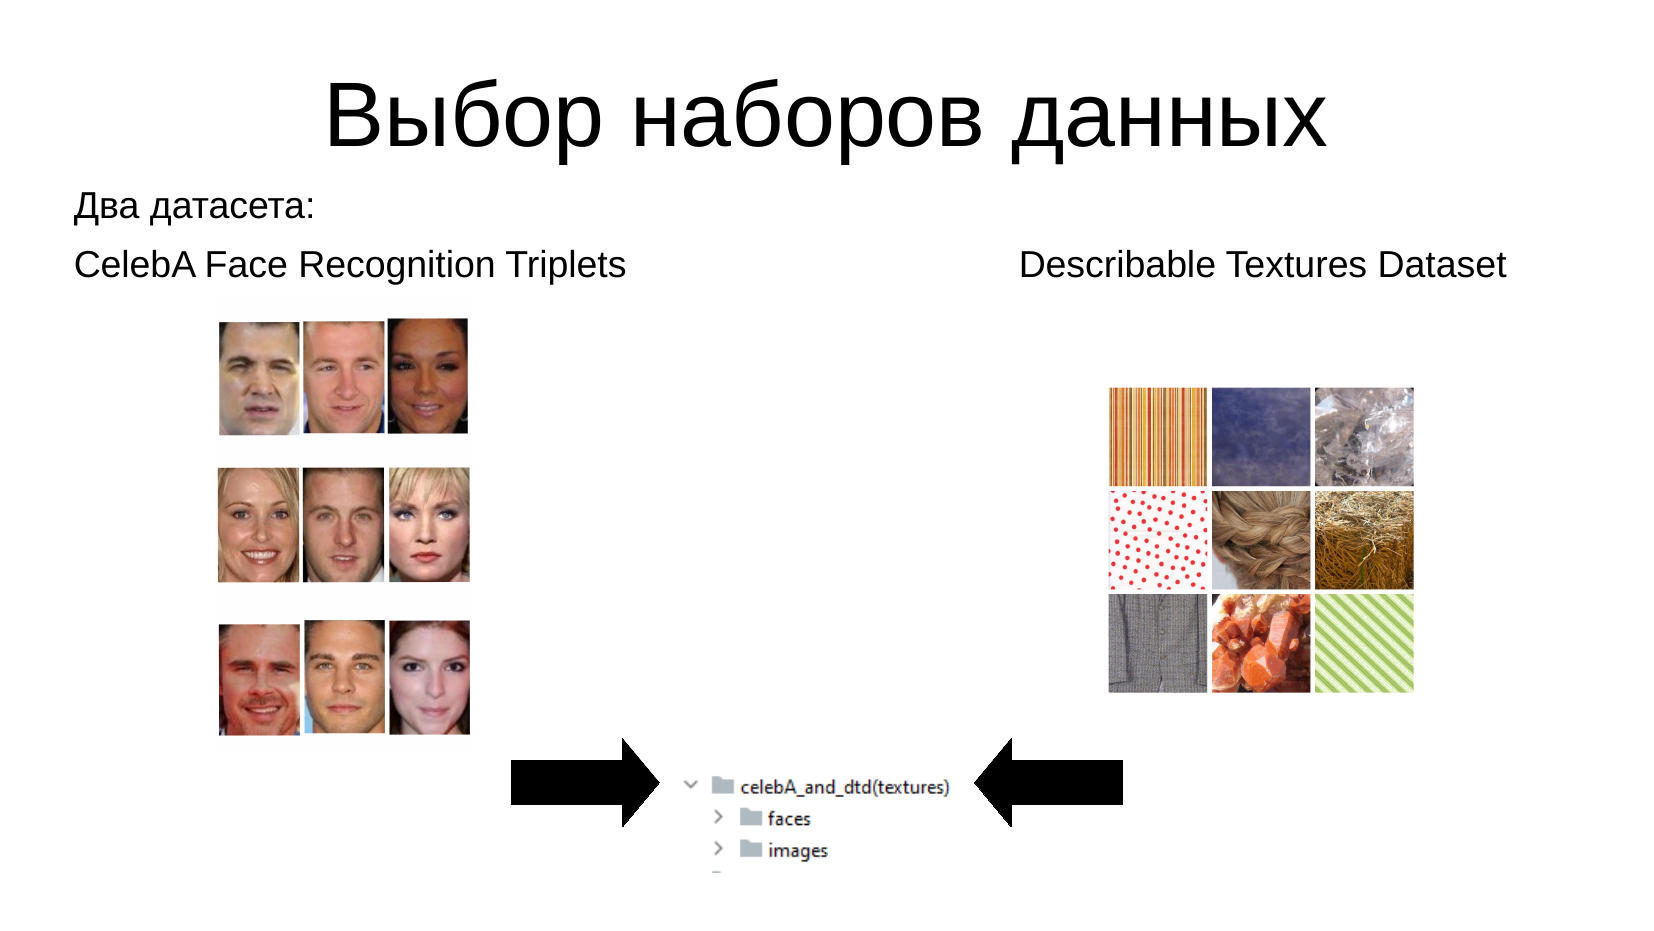

# Выбор наборов данных
Два датасета:
CelebA Face Recognition Triplets
Describable Textures Dataset